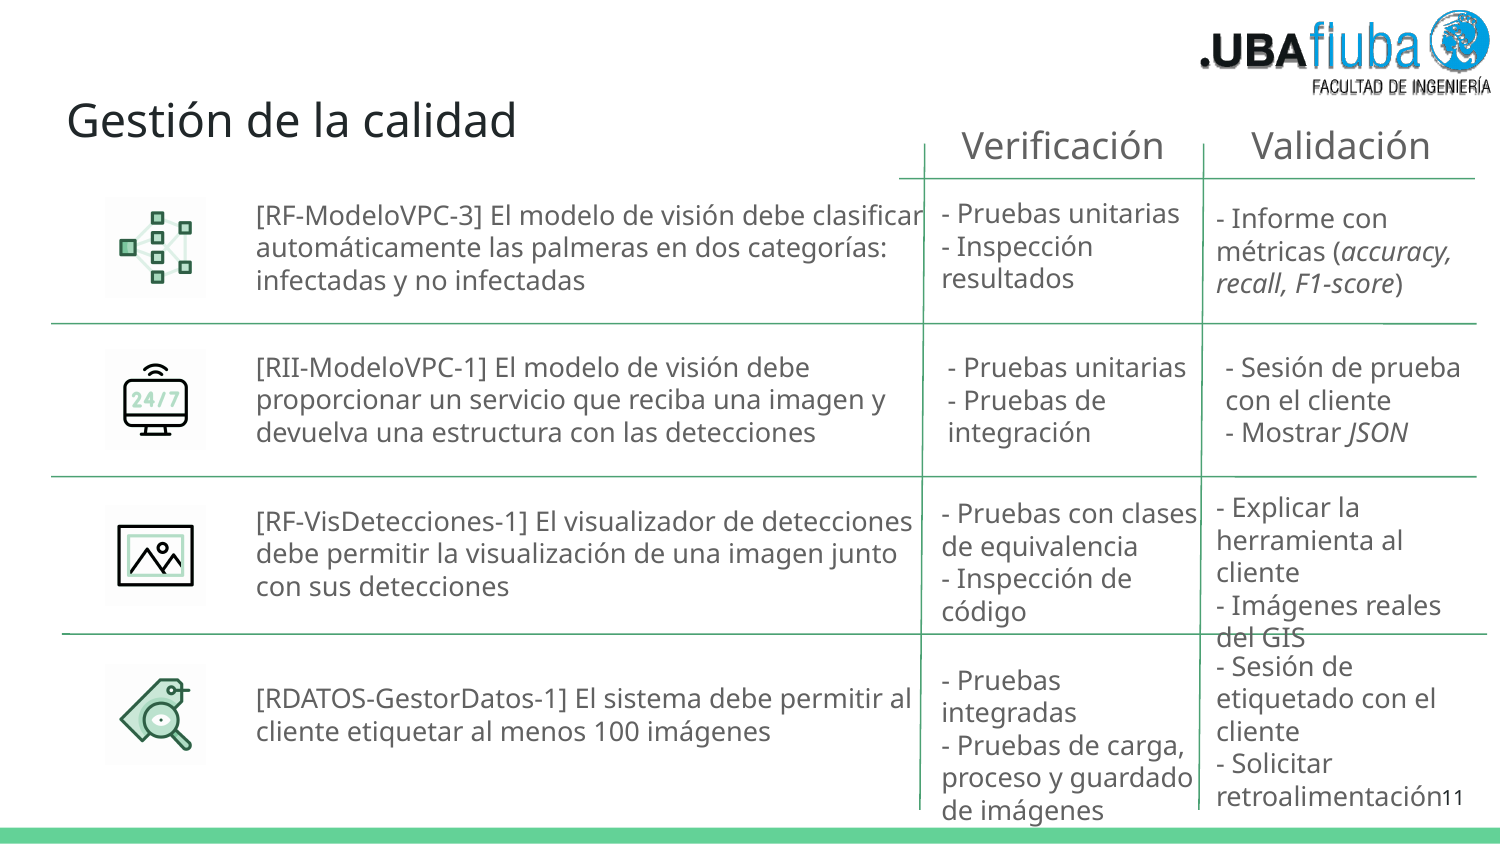

# Gestión de la calidad
Verificación
Validación
- Pruebas unitarias
- Inspección resultados
[RF-ModeloVPC-3] El modelo de visión debe clasificar automáticamente las palmeras en dos categorías: infectadas y no infectadas
- Informe con métricas (accuracy, recall, F1-score)
[RII-ModeloVPC-1] El modelo de visión debe proporcionar un servicio que reciba una imagen y devuelva una estructura con las detecciones
- Pruebas unitarias
- Pruebas de integración
- Sesión de prueba con el cliente
- Mostrar JSON
- Explicar la herramienta al cliente
- Imágenes reales del GIS
- Pruebas con clases de equivalencia
- Inspección de código
[RF-VisDetecciones-1] El visualizador de detecciones debe permitir la visualización de una imagen junto con sus detecciones
- Sesión de etiquetado con el cliente
- Solicitar retroalimentación
- Pruebas integradas
- Pruebas de carga, proceso y guardado de imágenes
[RDATOS-GestorDatos-1] El sistema debe permitir al cliente etiquetar al menos 100 imágenes